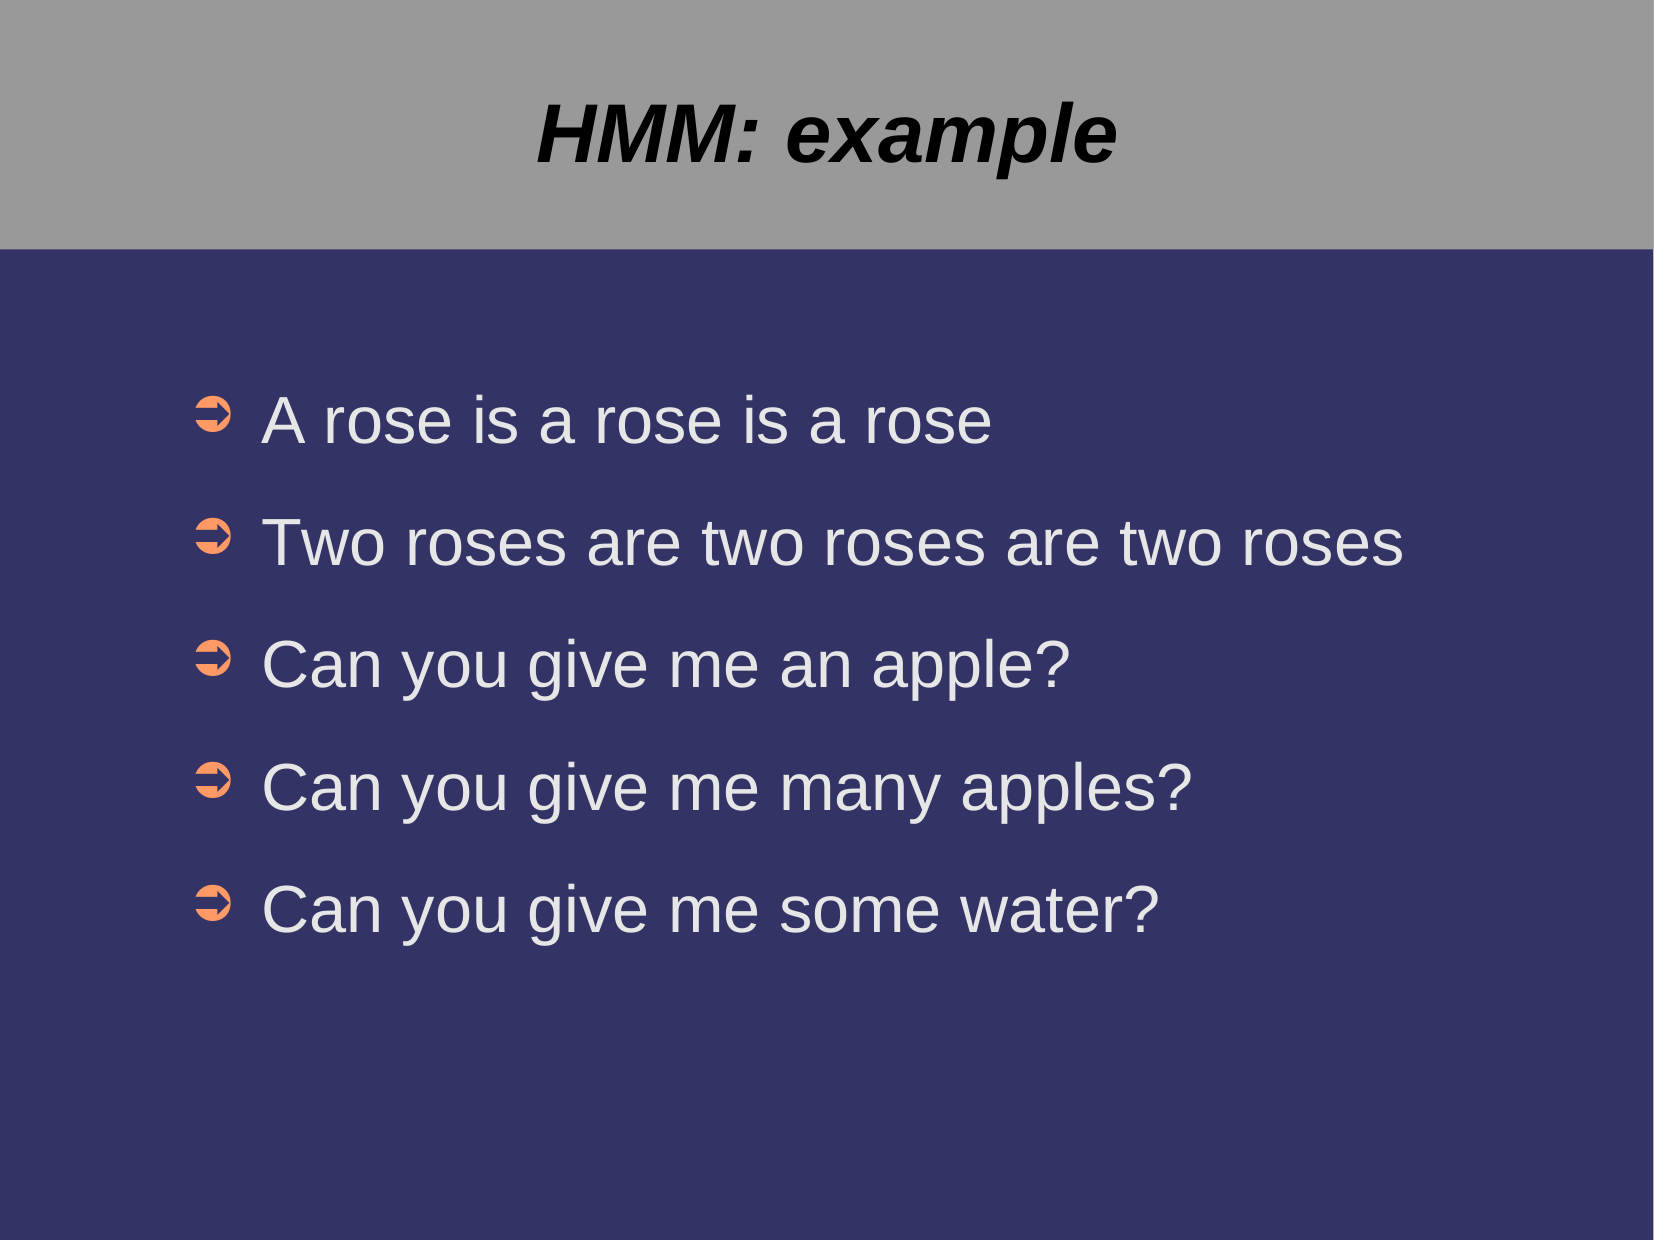

# HMM: example
A rose is a rose is a rose
Two roses are two roses are two roses
Can you give me an apple?
Can you give me many apples?
Can you give me some water?